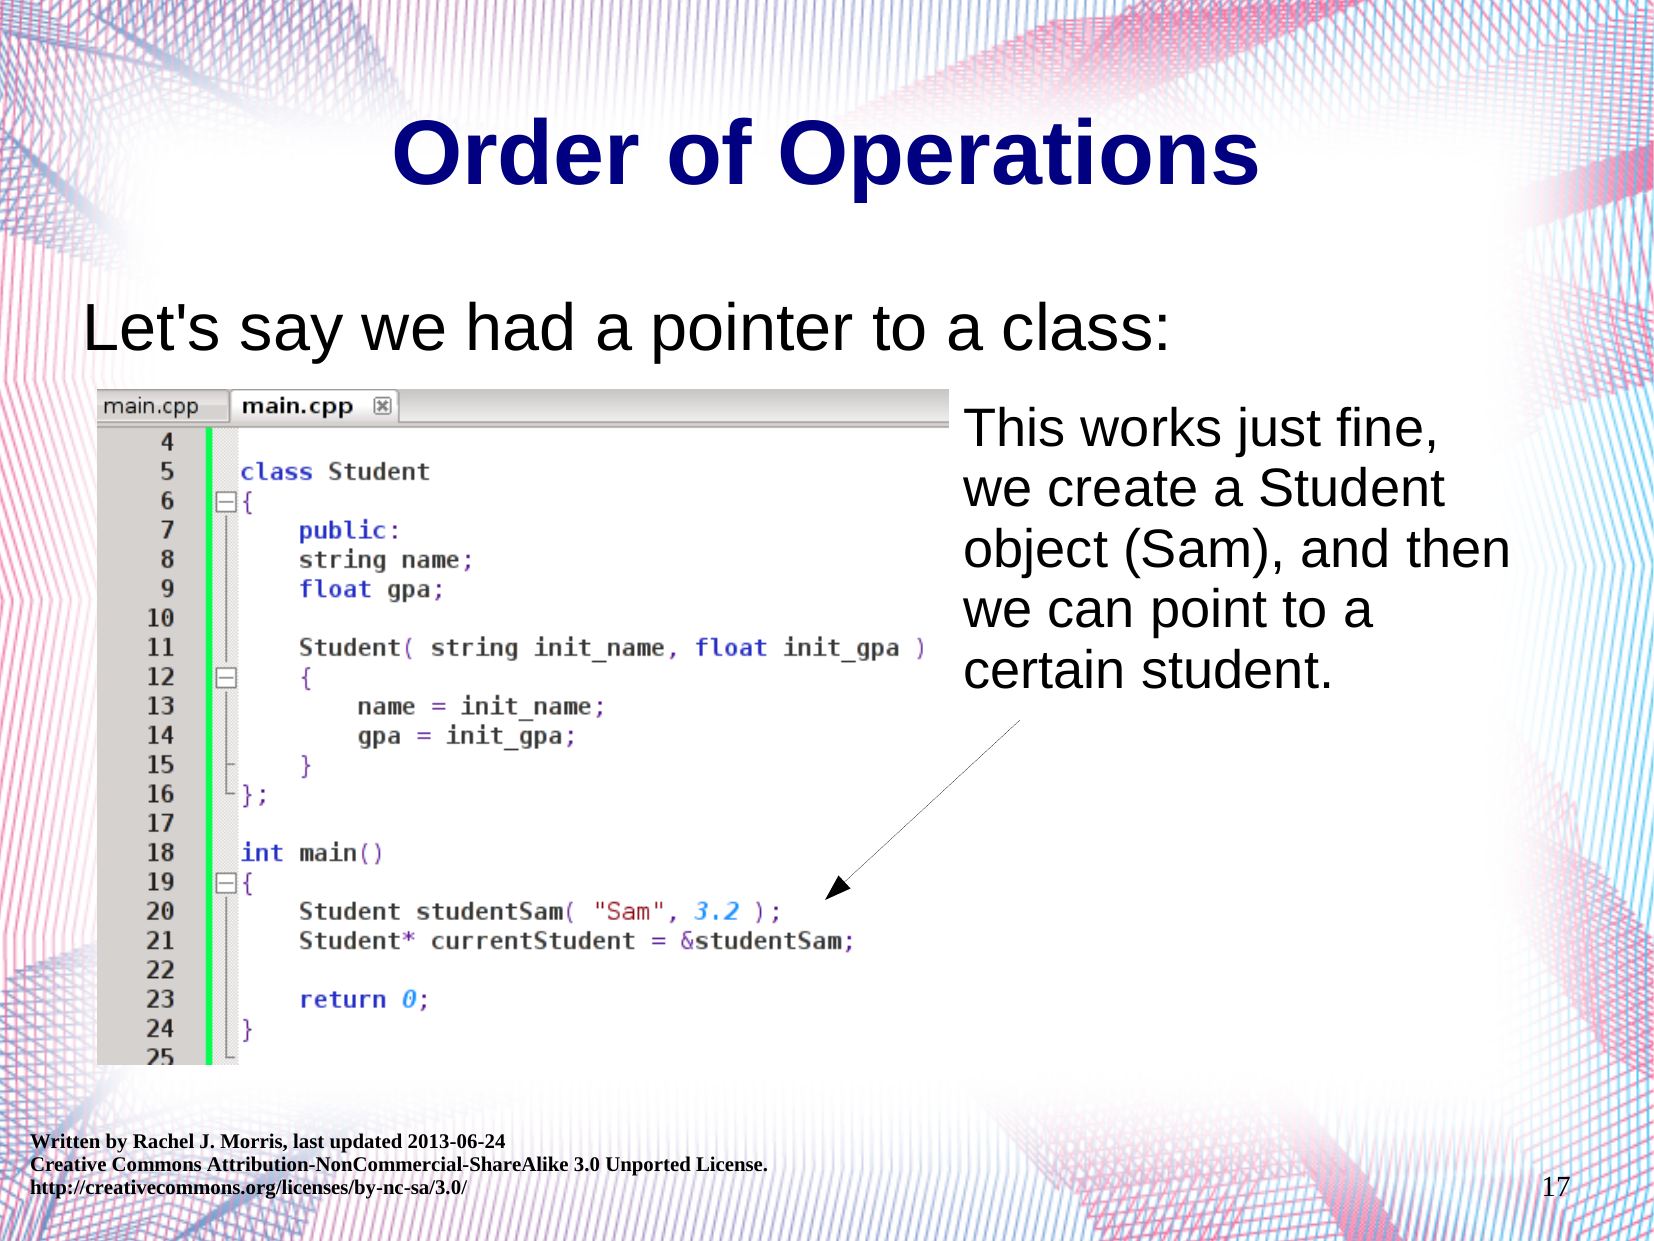

# Order of Operations
Let's say we had a pointer to a class:
This works just fine, we create a Student object (Sam), and then we can point to a certain student.
17